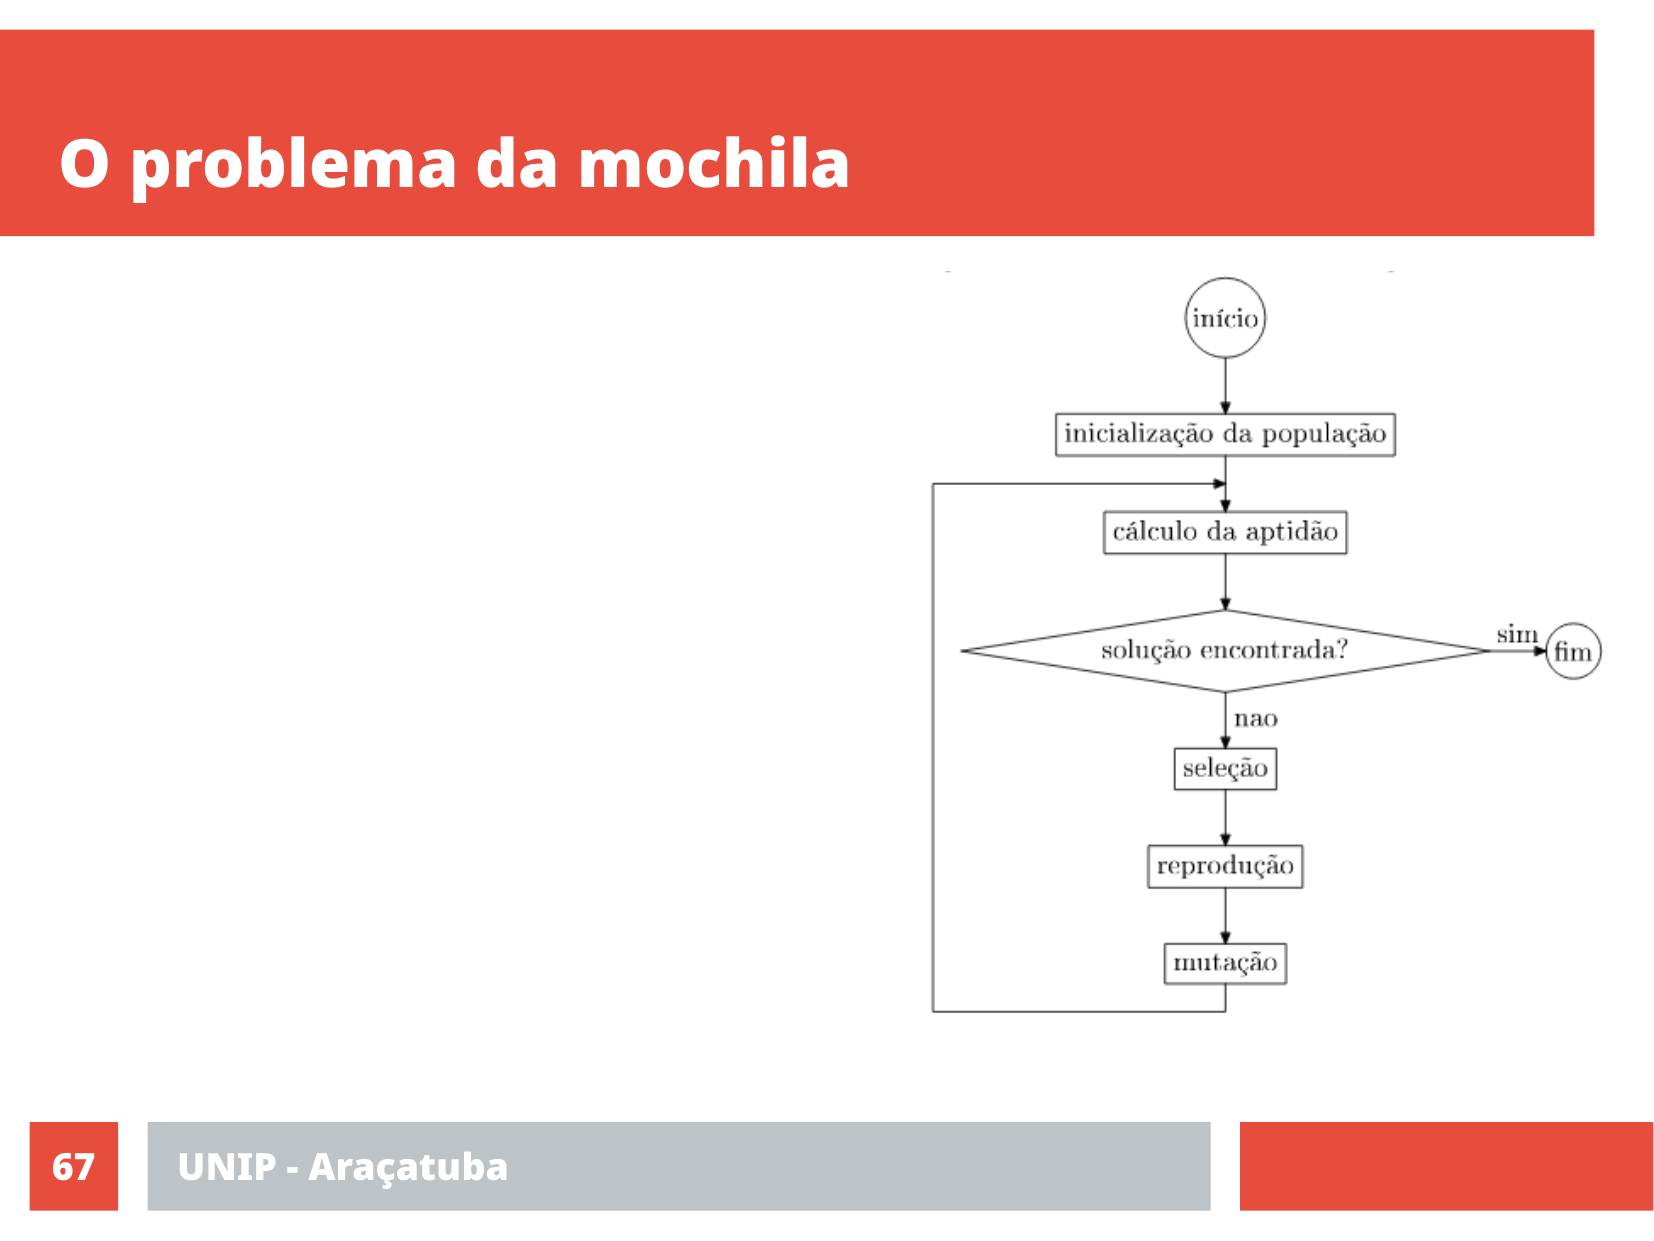

#
O problema da mochila
67
UNIP - Araçatuba